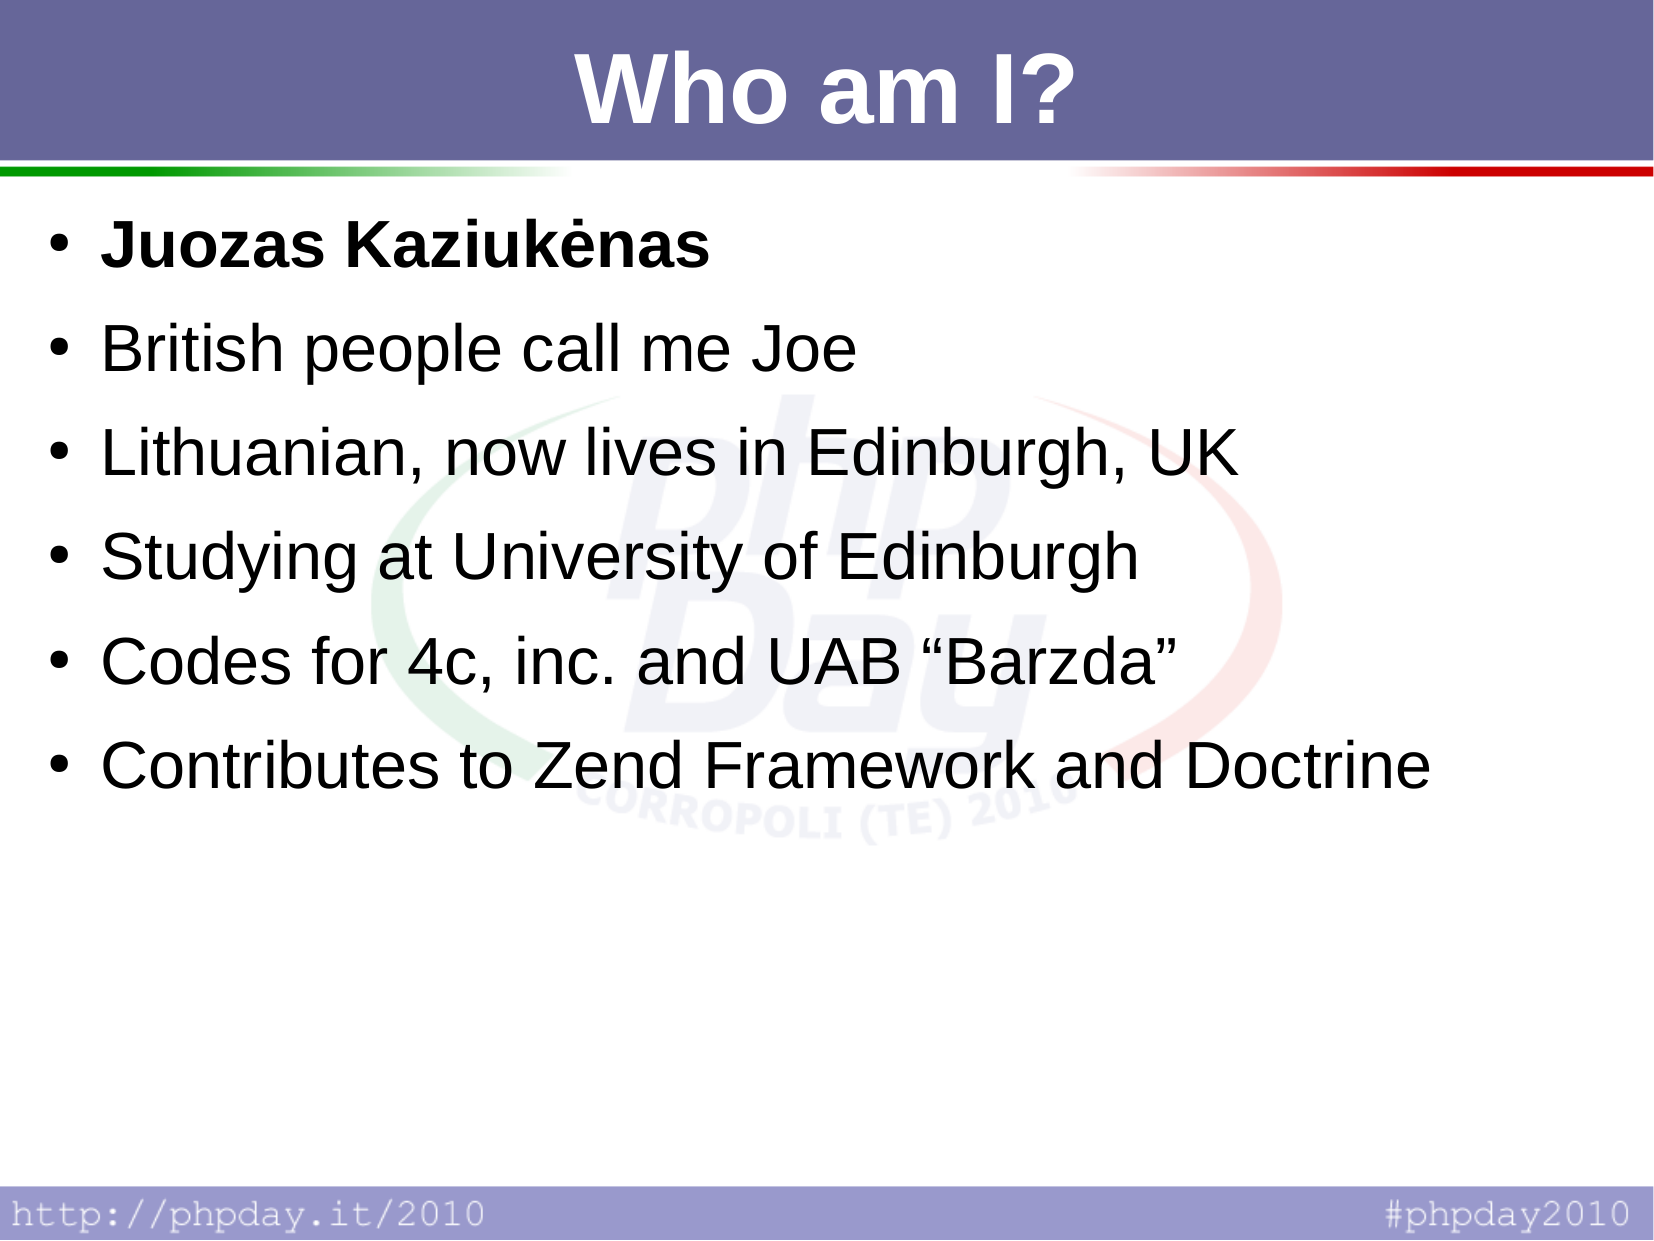

# Who am I?
Juozas Kaziukėnas
British people call me Joe
Lithuanian, now lives in Edinburgh, UK
Studying at University of Edinburgh
Codes for 4c, inc. and UAB “Barzda”
Contributes to Zend Framework and Doctrine